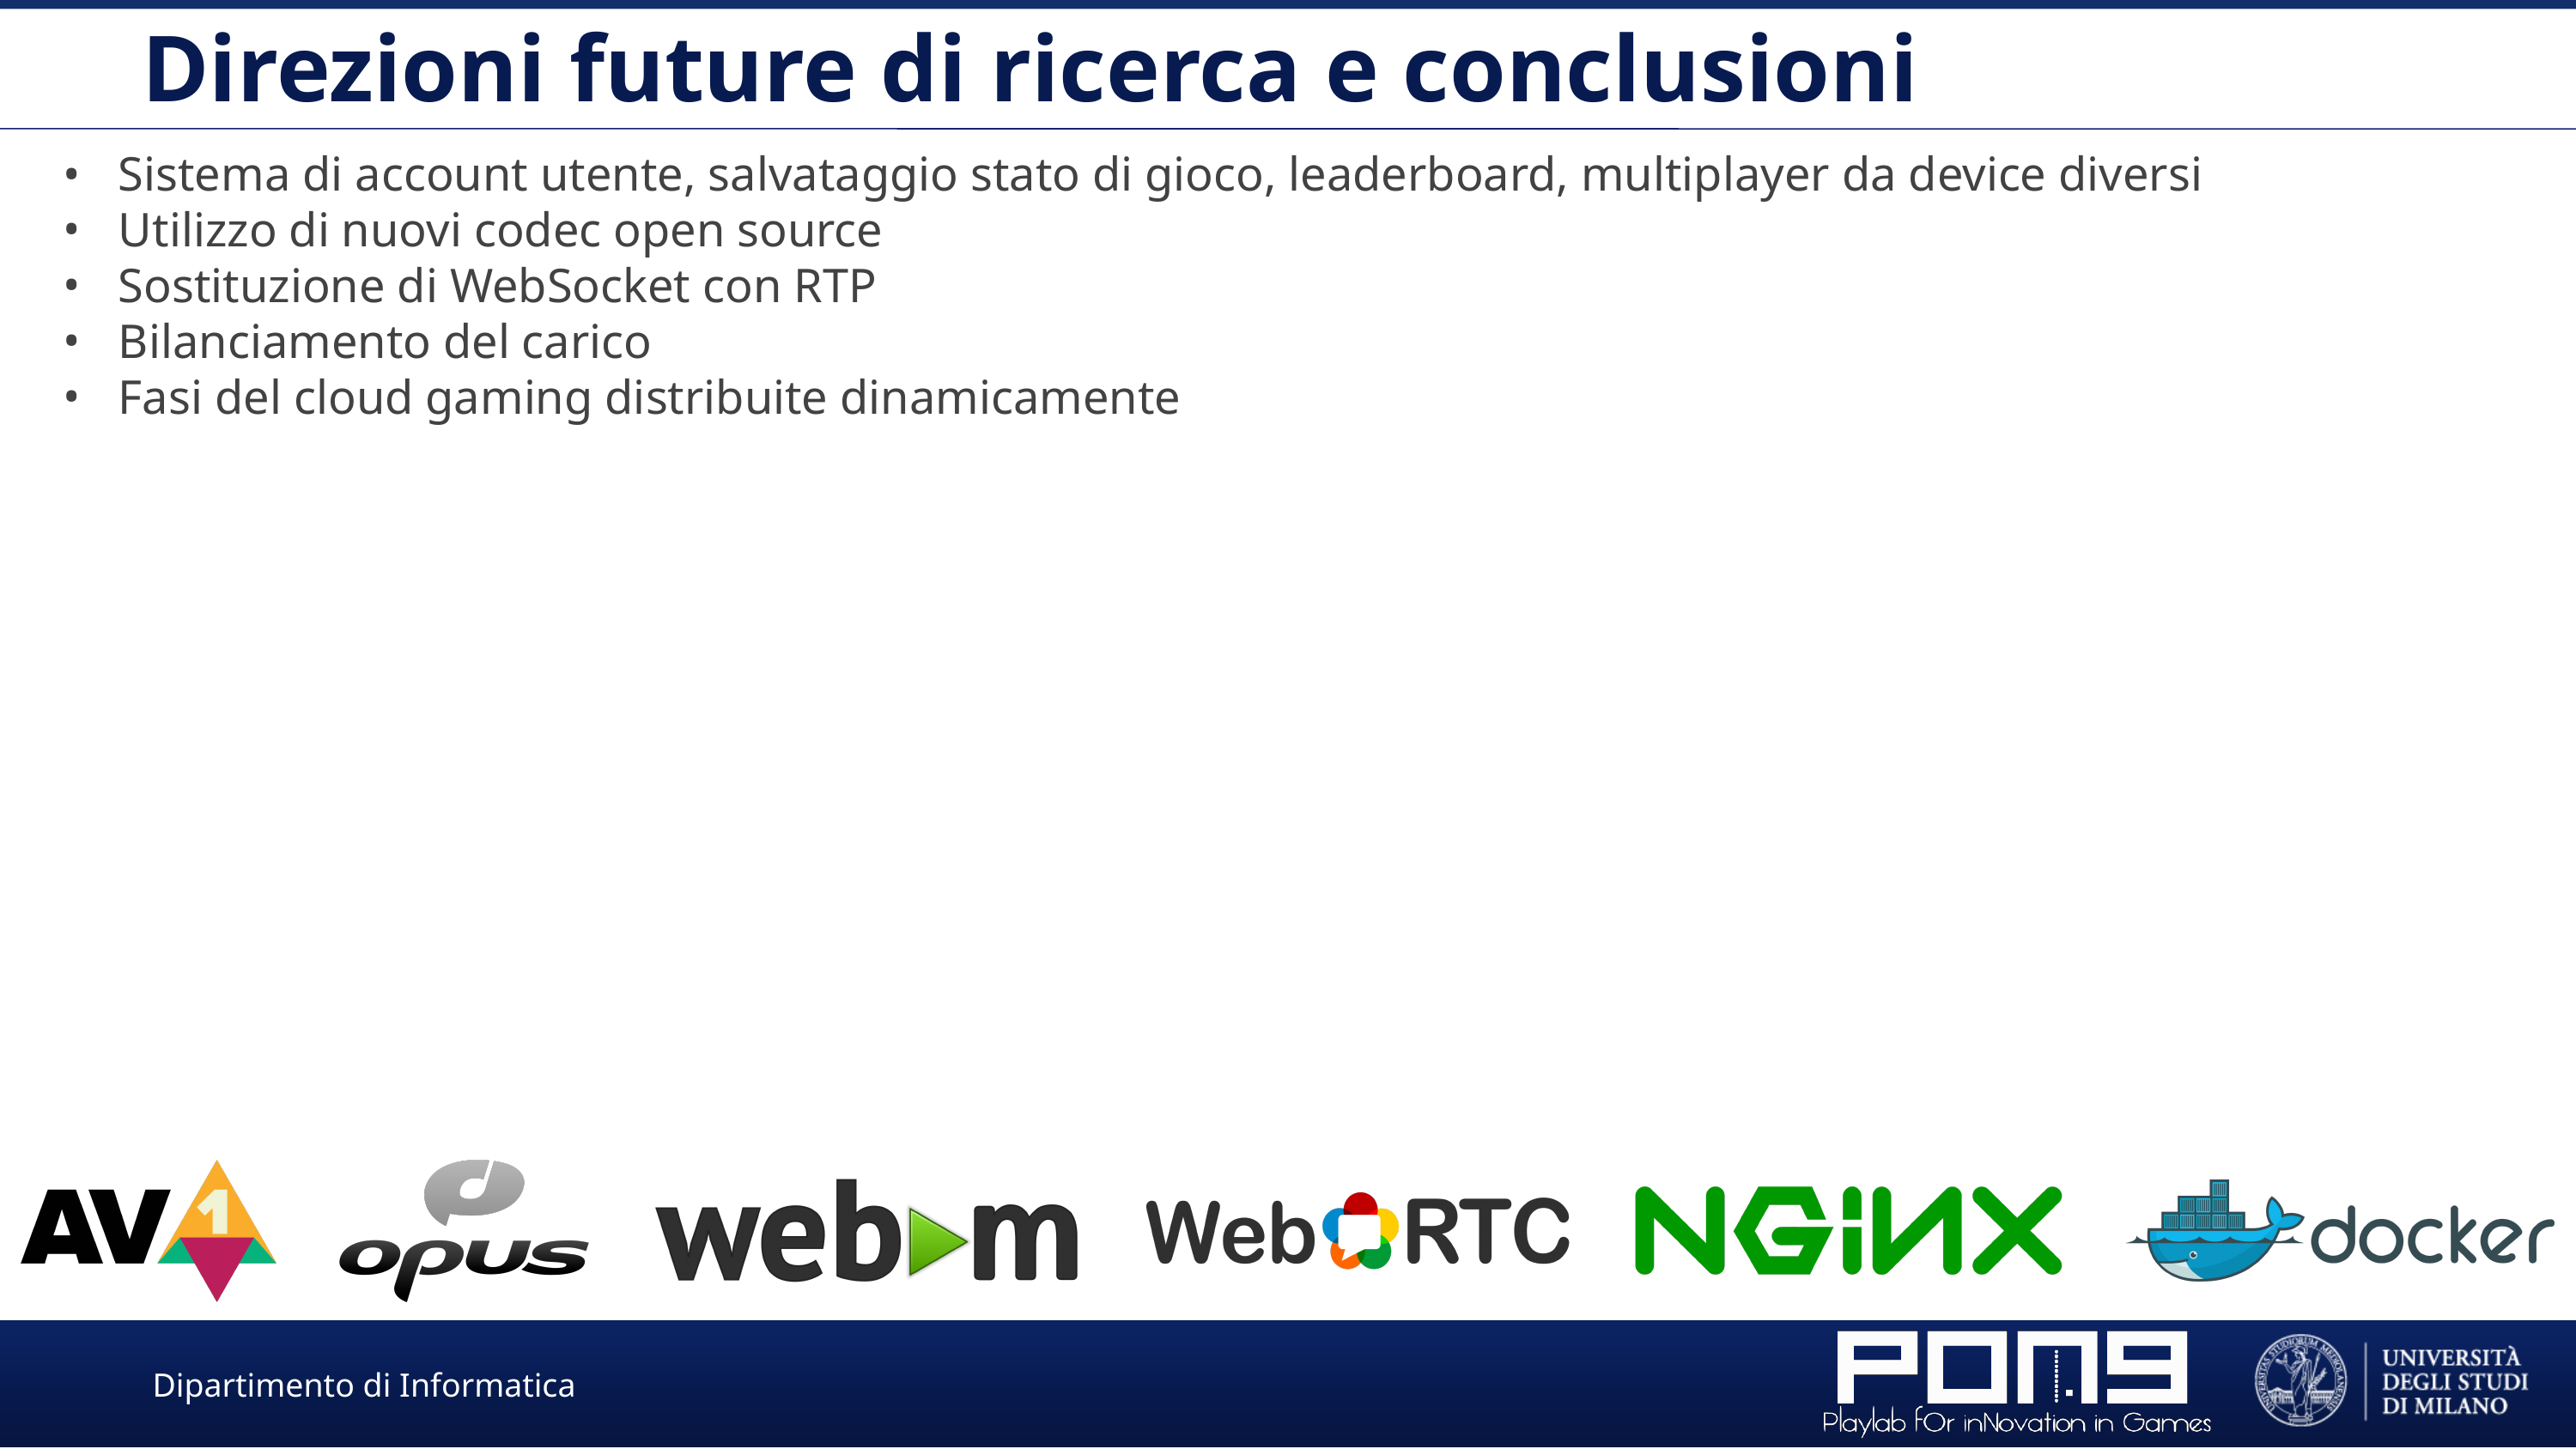

# Direzioni future di ricerca e conclusioni
Sistema di account utente, salvataggio stato di gioco, leaderboard, multiplayer da device diversi
Utilizzo di nuovi codec open source
Sostituzione di WebSocket con RTP
Bilanciamento del carico
Fasi del cloud gaming distribuite dinamicamente
Dipartimento di Informatica